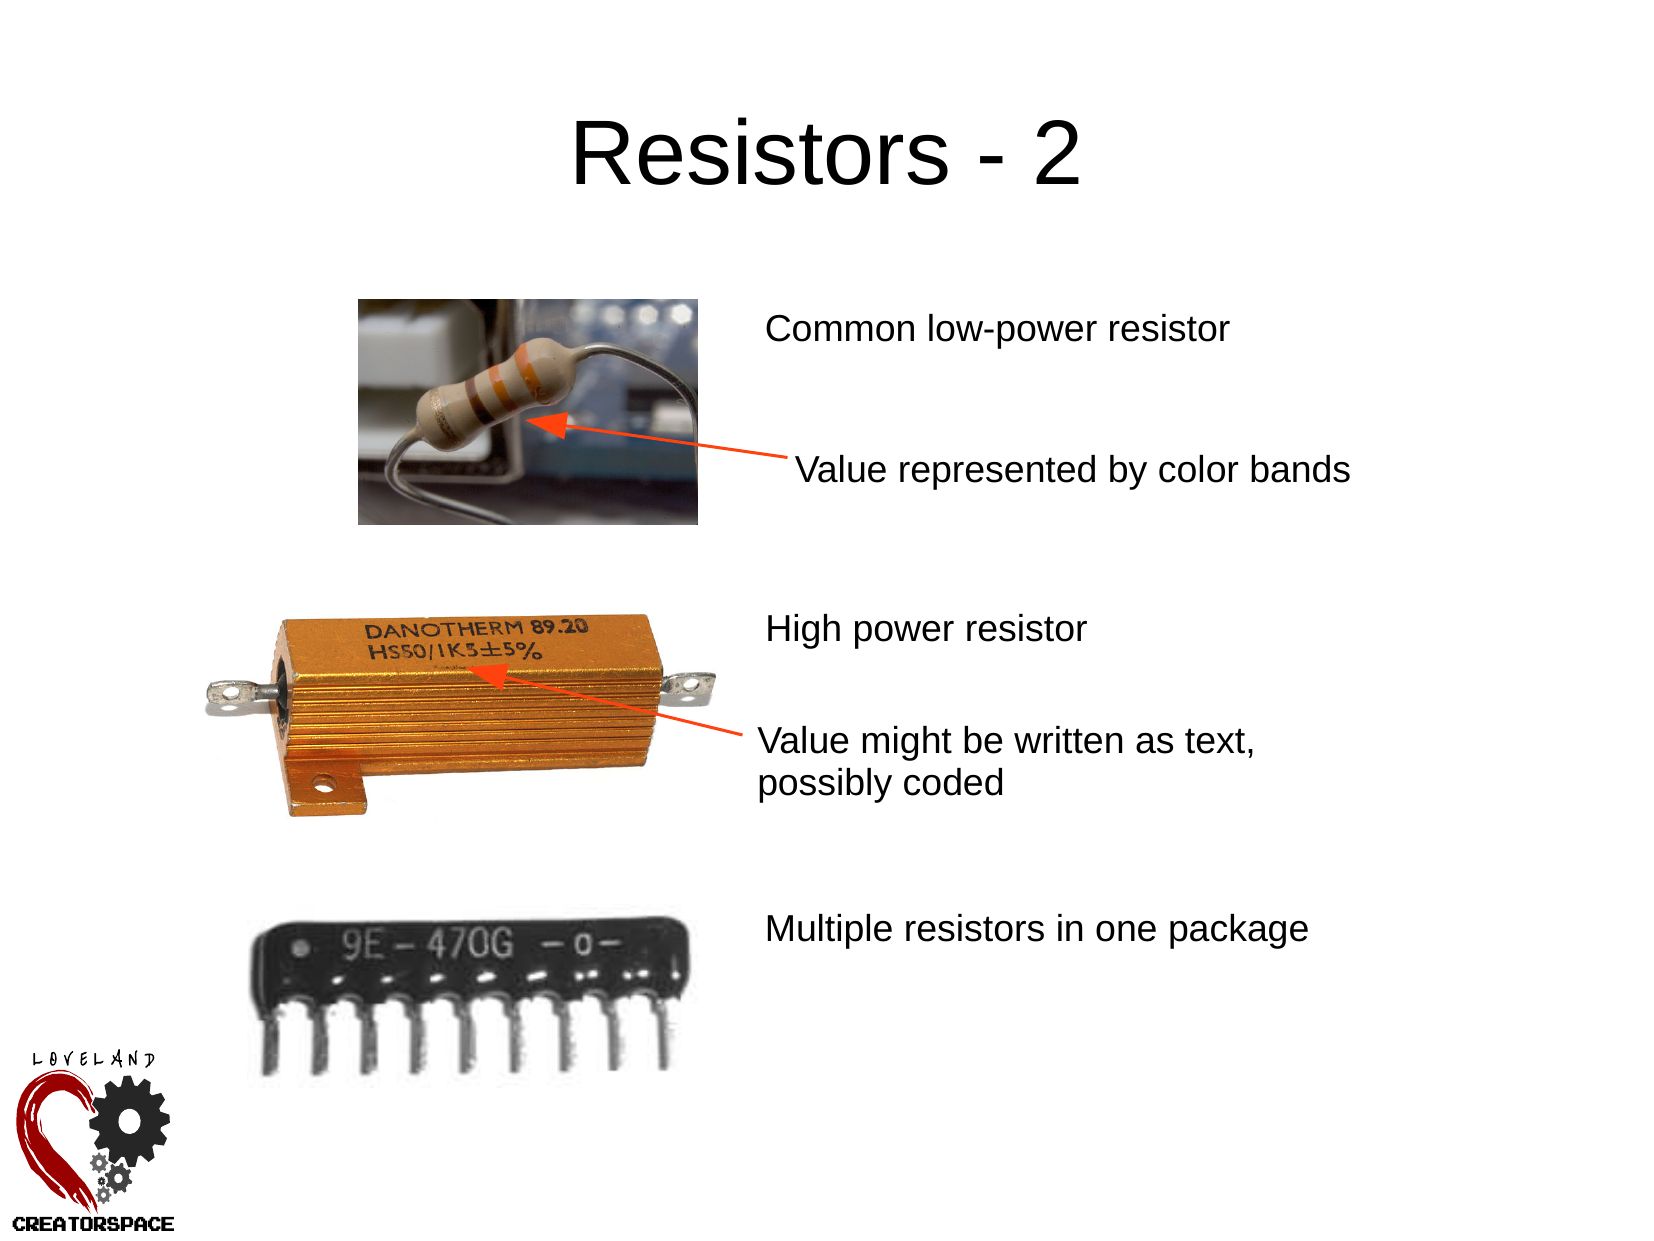

# Resistors - 2
Common low-power resistor
Value represented by color bands
High power resistor
Value might be written as text, possibly coded
Multiple resistors in one package